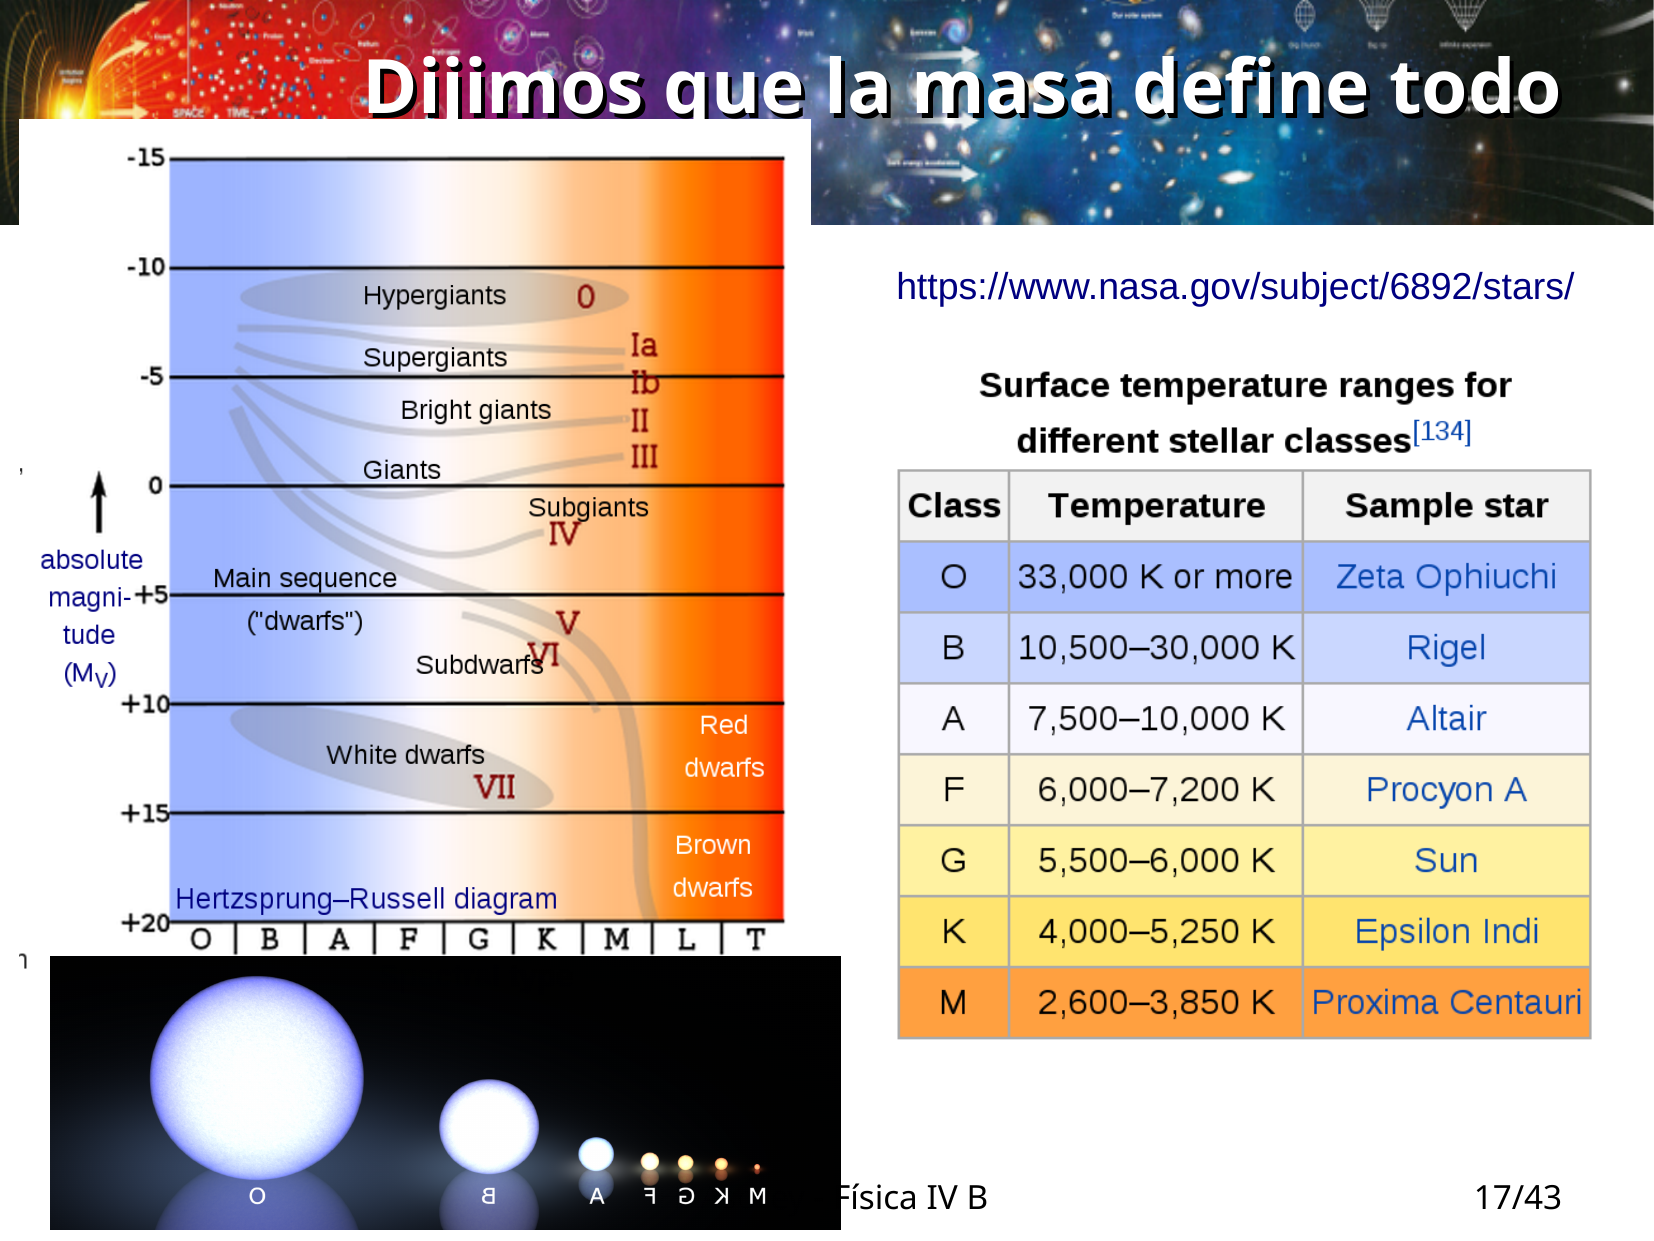

# Dijimos que la masa define todo
https://www.nasa.gov/subject/6892/stars/
H. Asorey - Física IV B
17